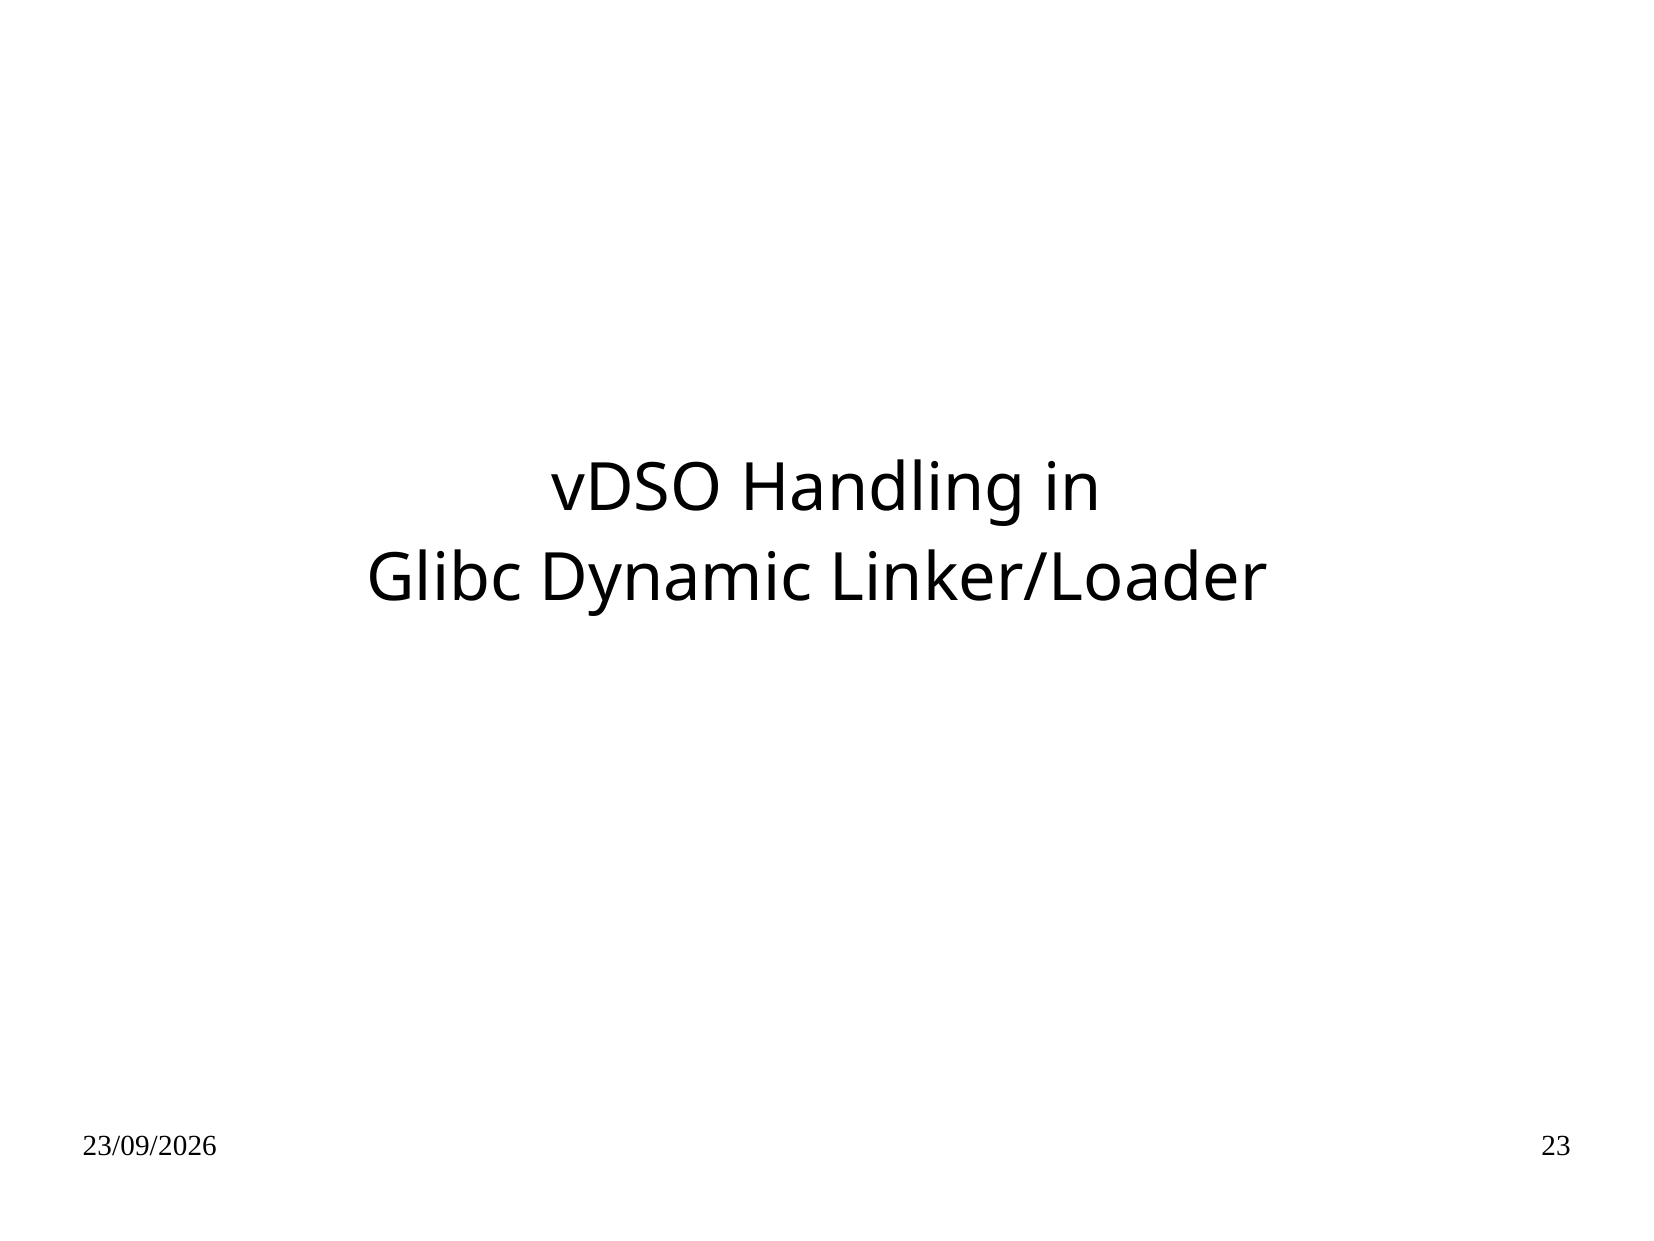

# vDSO Handling in
Glibc Dynamic Linker/Loader
23